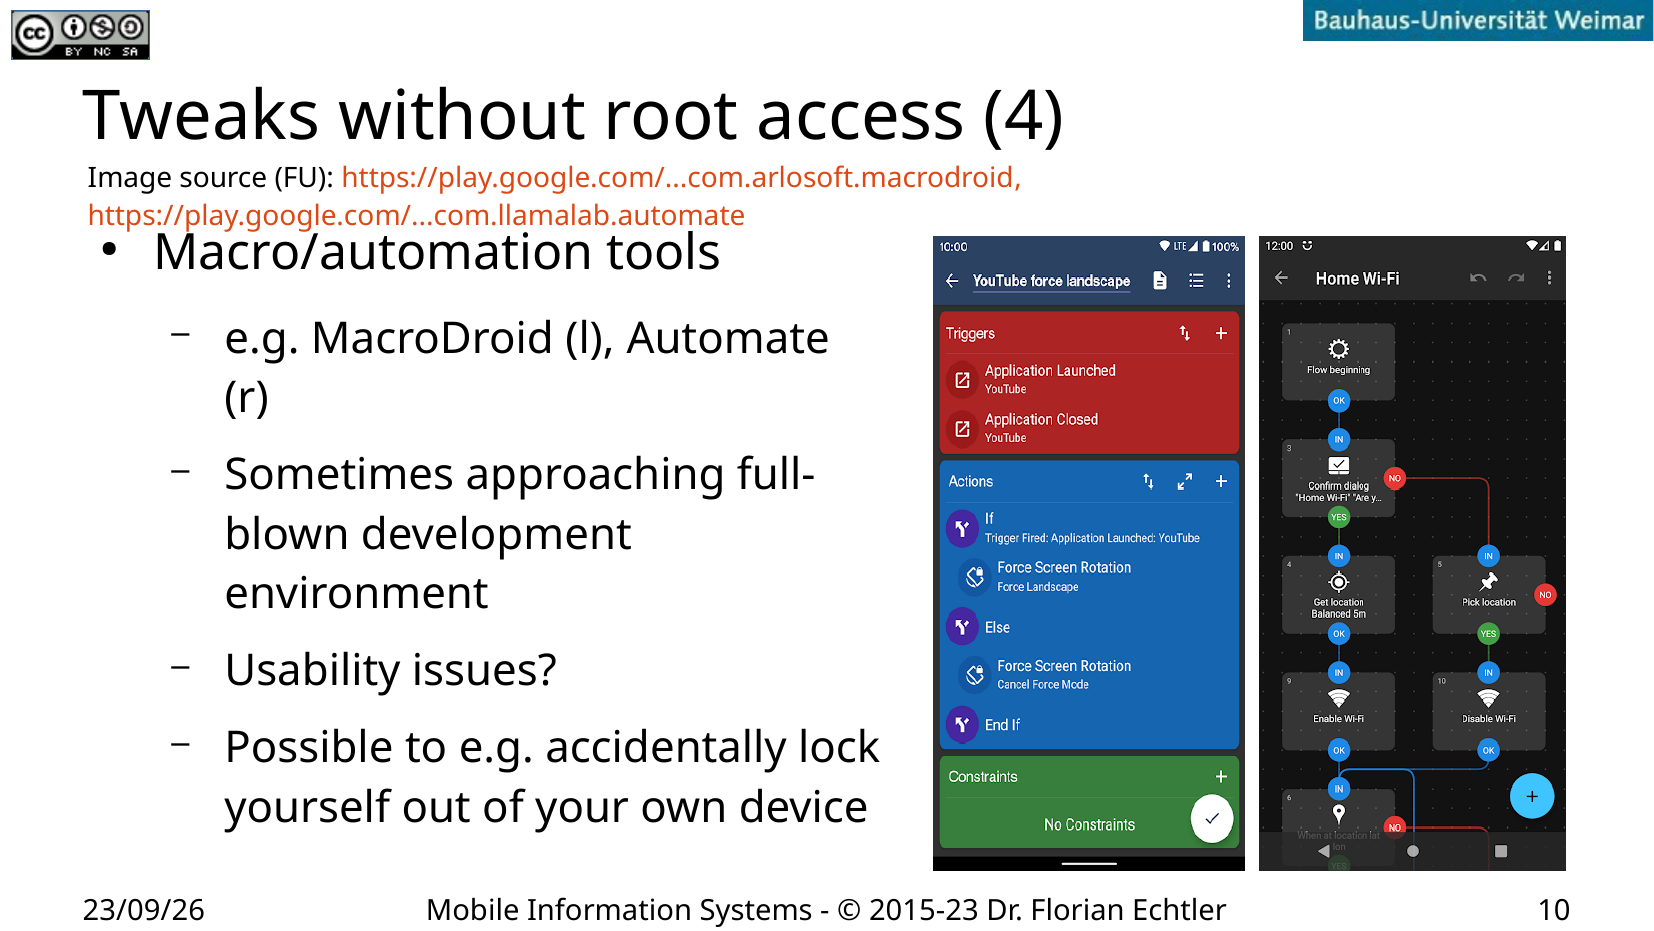

# Tweaks without root access (4)
Image source (FU): https://play.google.com/...com.arlosoft.macrodroid, https://play.google.com/...com.llamalab.automate
Macro/automation tools
e.g. MacroDroid (l), Automate (r)
Sometimes approaching full- blown development environment
Usability issues?
Possible to e.g. accidentally lock yourself out of your own device
Mobile Information Systems - © 2015-23 Dr. Florian Echtler
10